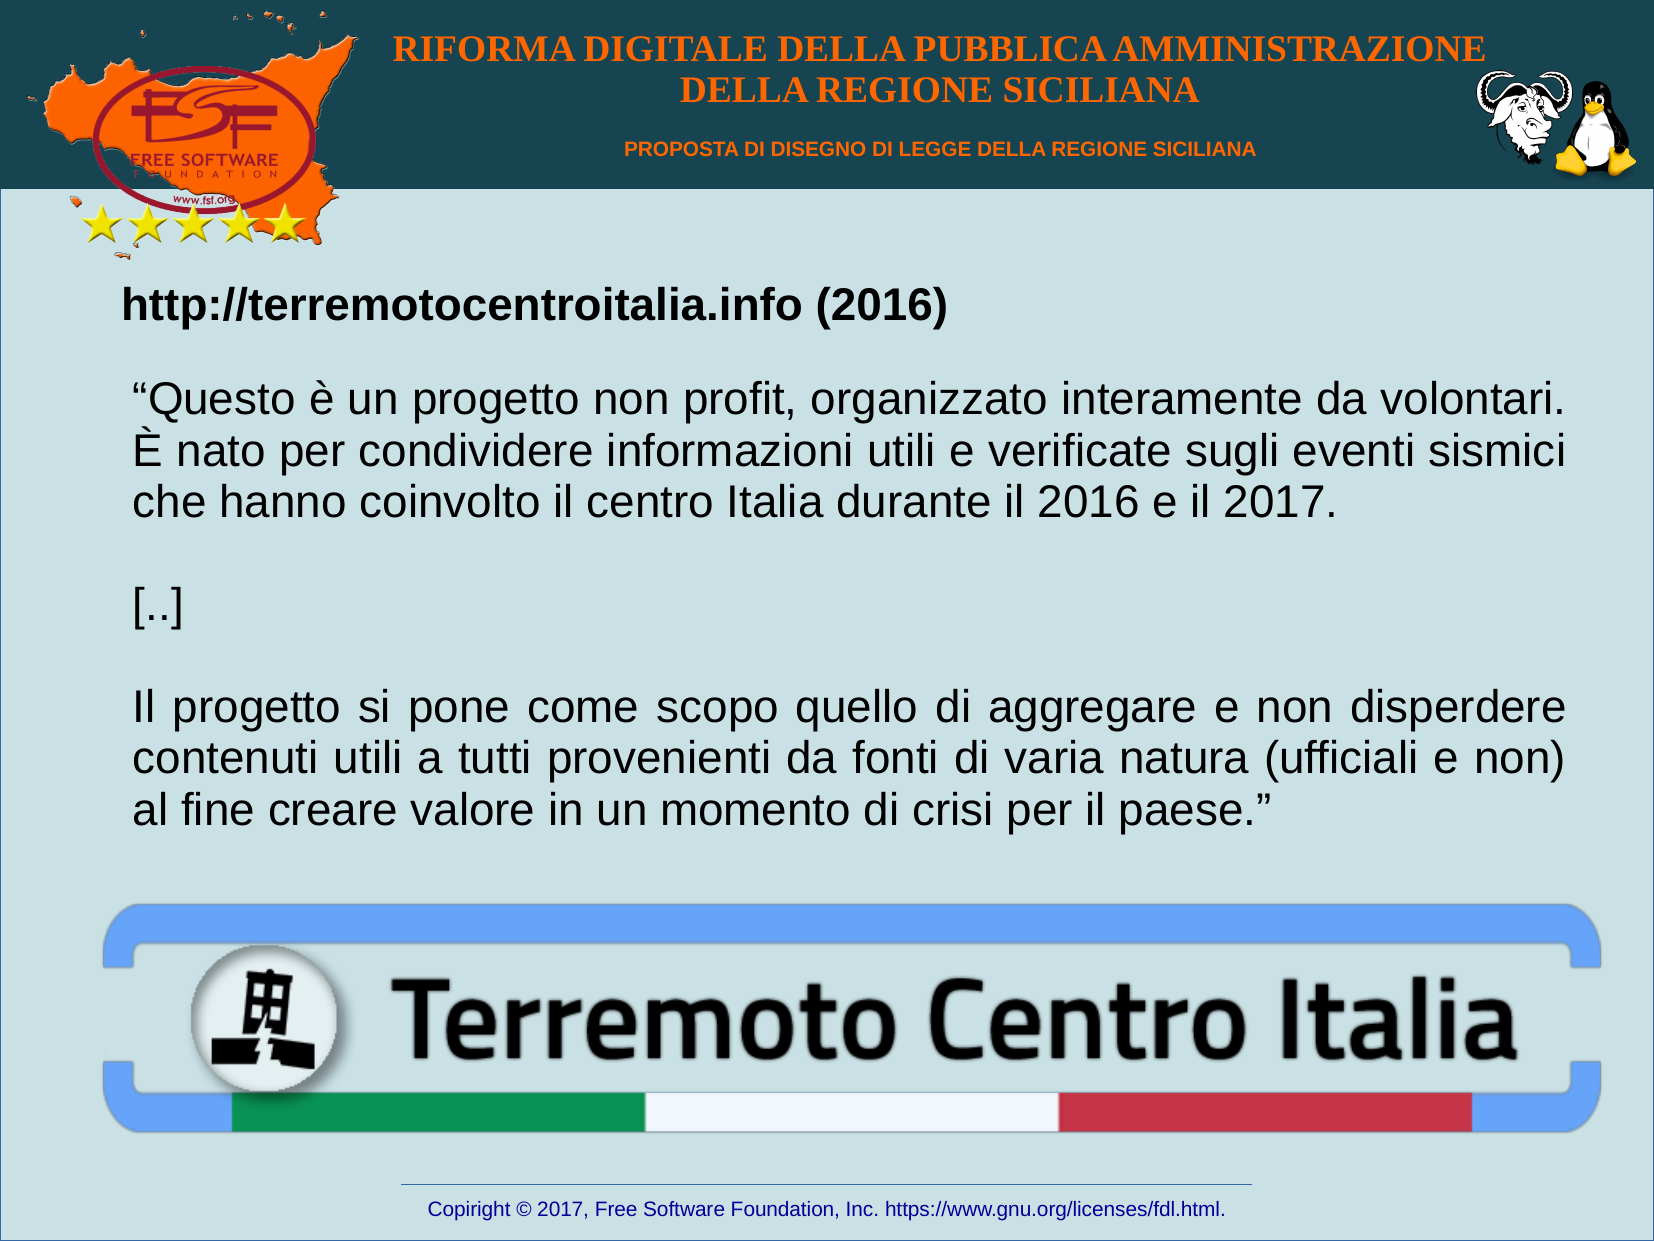

http://terremotocentroitalia.info (2016)
“Questo è un progetto non profit, organizzato interamente da volontari. È nato per condividere informazioni utili e verificate sugli eventi sismici che hanno coinvolto il centro Italia durante il 2016 e il 2017.
[..]
Il progetto si pone come scopo quello di aggregare e non disperdere contenuti utili a tutti provenienti da fonti di varia natura (ufficiali e non) al fine creare valore in un momento di crisi per il paese.”